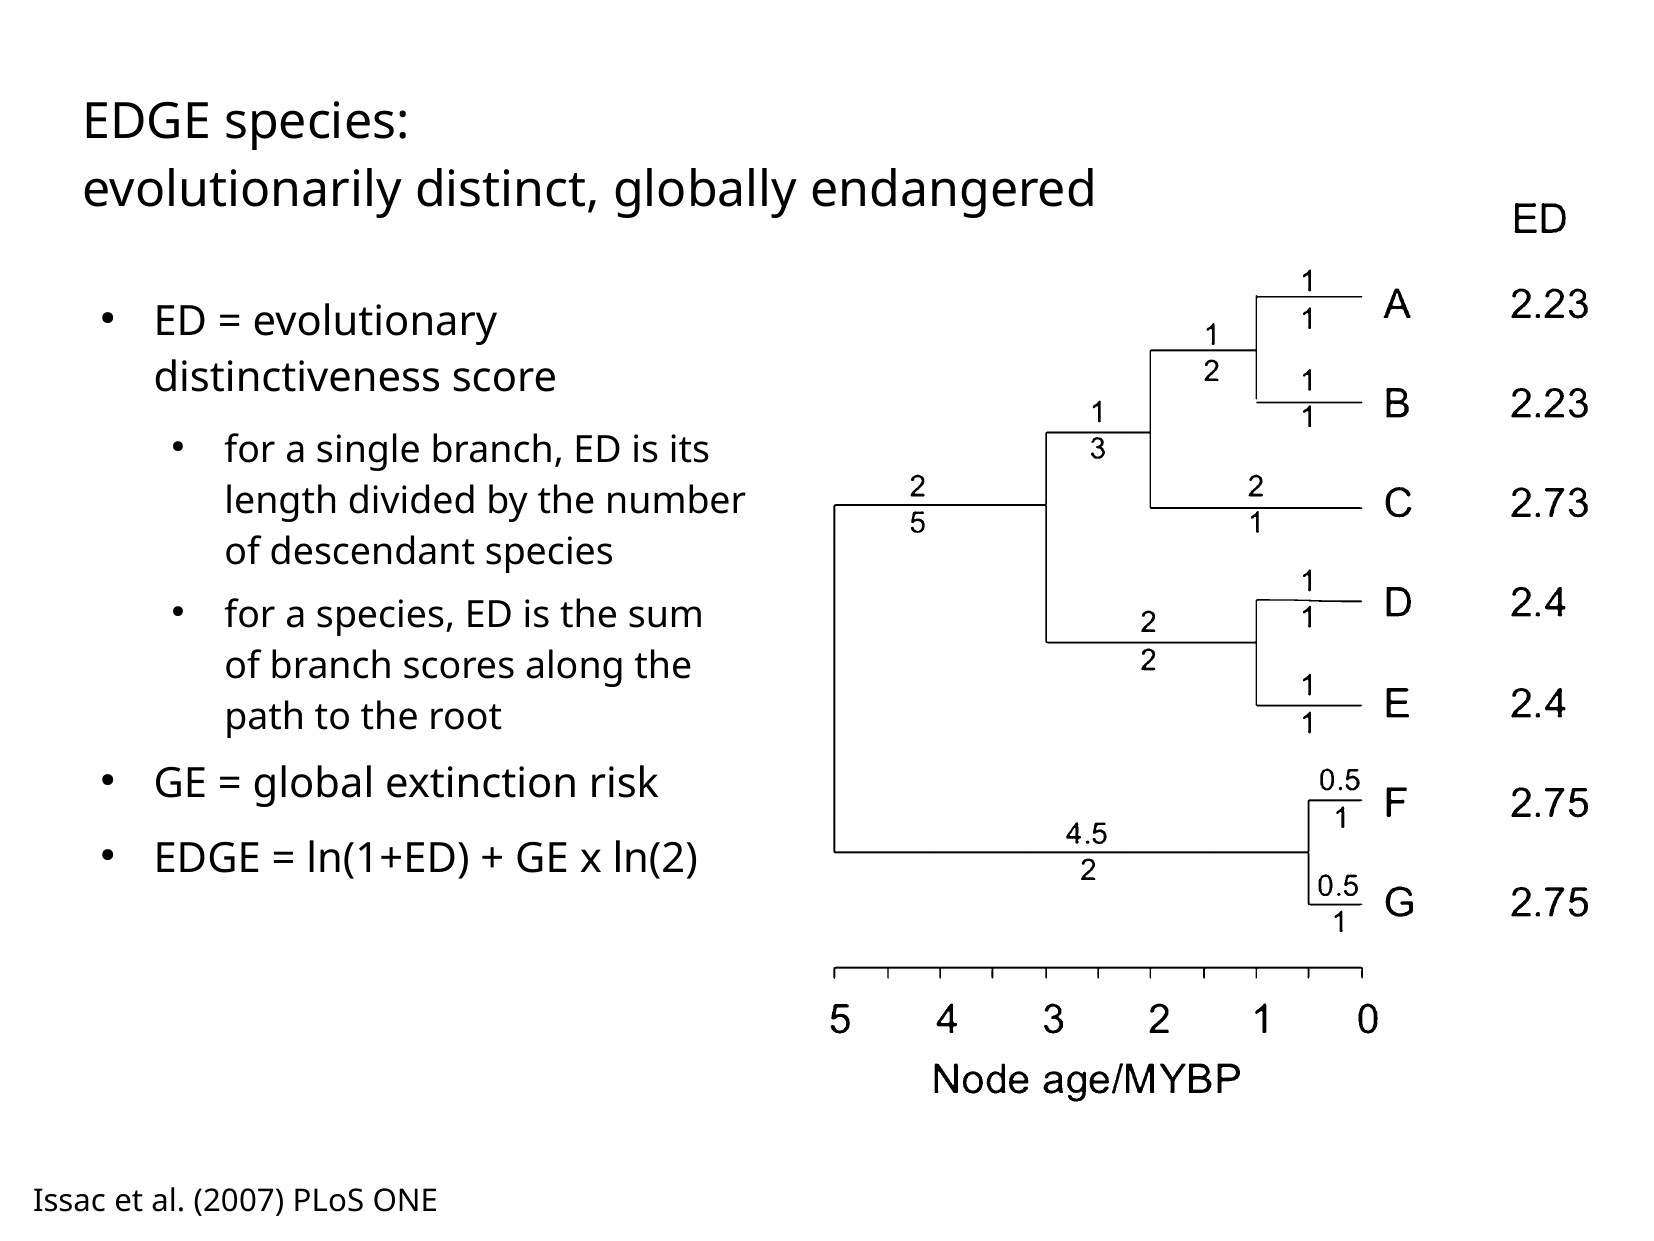

# EDGE species: evolutionarily distinct, globally endangered
ED = evolutionary distinctiveness score
for a single branch, ED is its length divided by the number of descendant species
for a species, ED is the sum of branch scores along the path to the root
GE = global extinction risk
EDGE = ln(1+ED) + GE x ln(2)
Issac et al. (2007) PLoS ONE